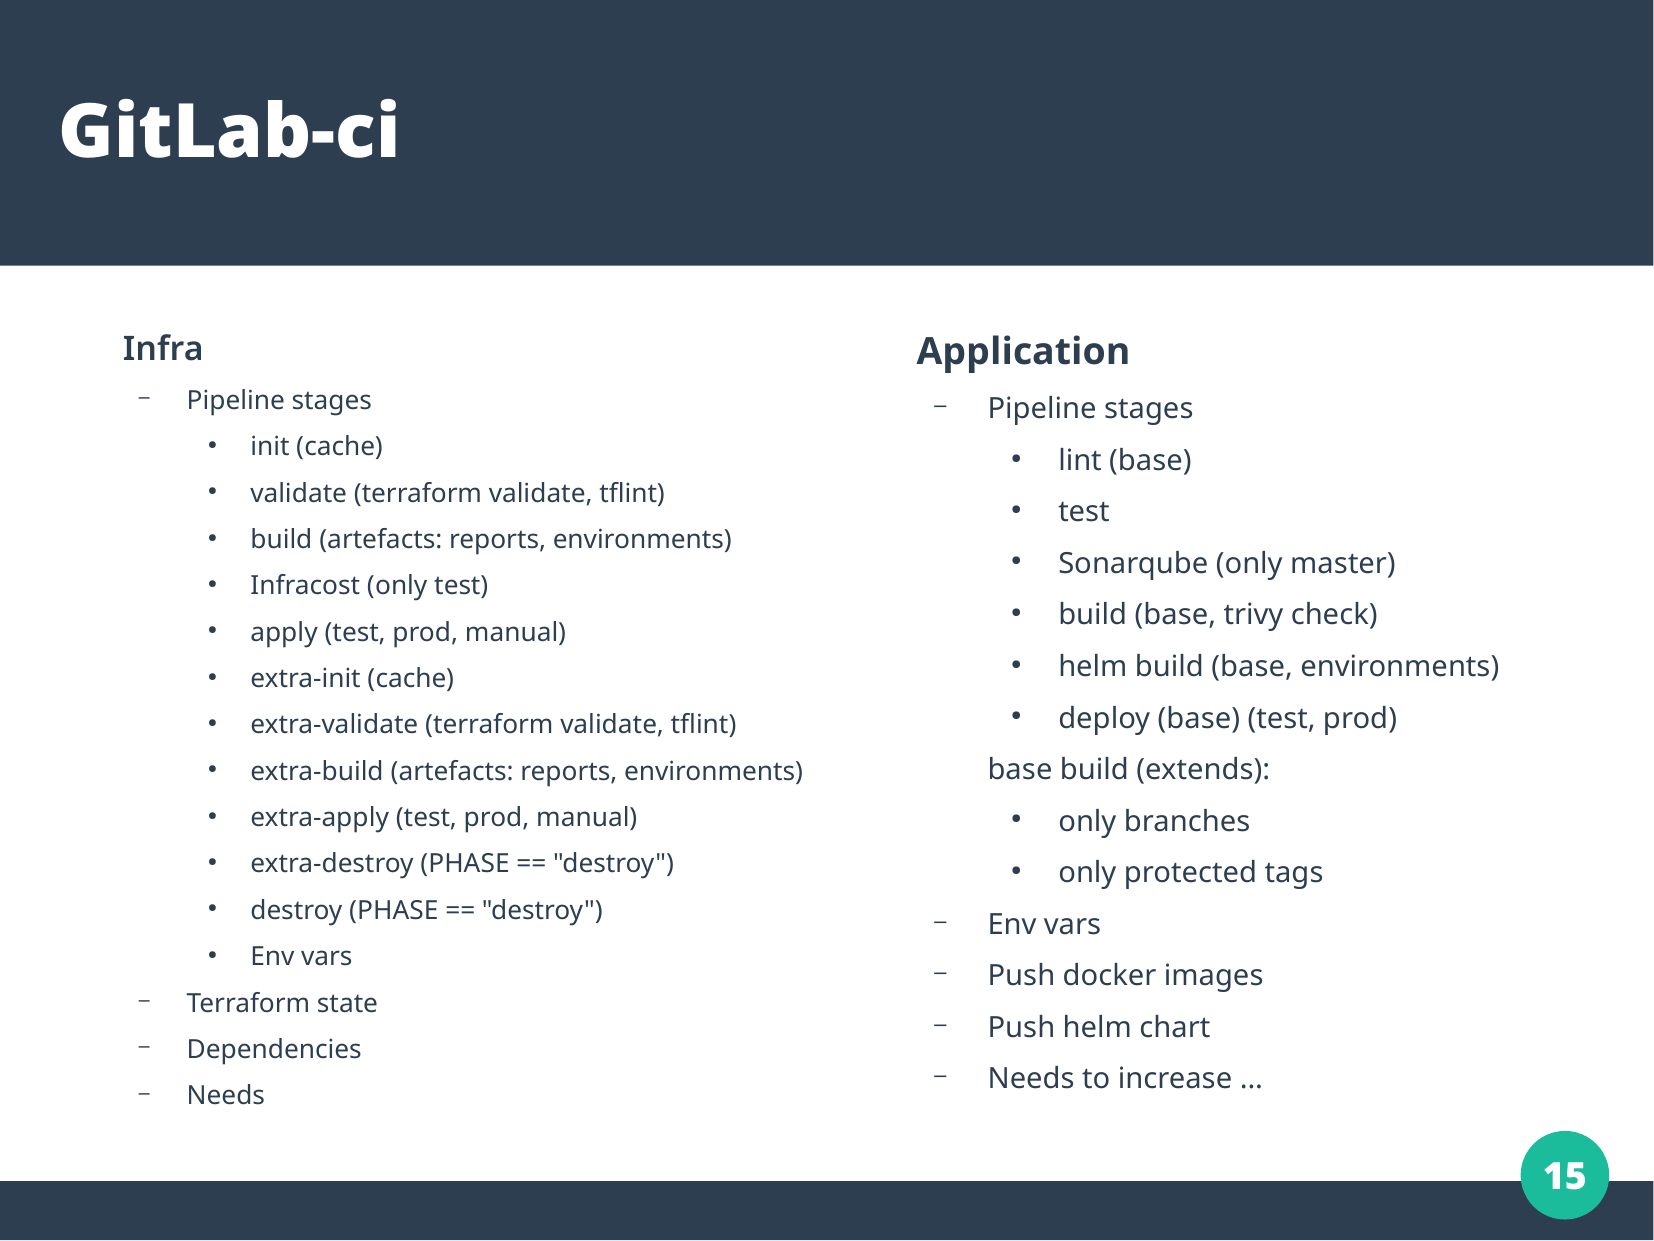

# GitLab-ci
Infra
Pipeline stages
init (cache)
validate (terraform validate, tflint)
build (artefacts: reports, environments)
Infracost (only test)
apply (test, prod, manual)
extra-init (cache)
extra-validate (terraform validate, tflint)
extra-build (artefacts: reports, environments)
extra-apply (test, prod, manual)
extra-destroy (PHASE == "destroy")
destroy (PHASE == "destroy")
Env vars
Terraform state
Dependencies
Needs
Application
Pipeline stages
lint (base)
test
Sonarqube (only master)
build (base, trivy check)
helm build (base, environments)
deploy (base) (test, prod)
base build (extends):
only branches
only protected tags
Env vars
Push docker images
Push helm chart
Needs to increase ...
15